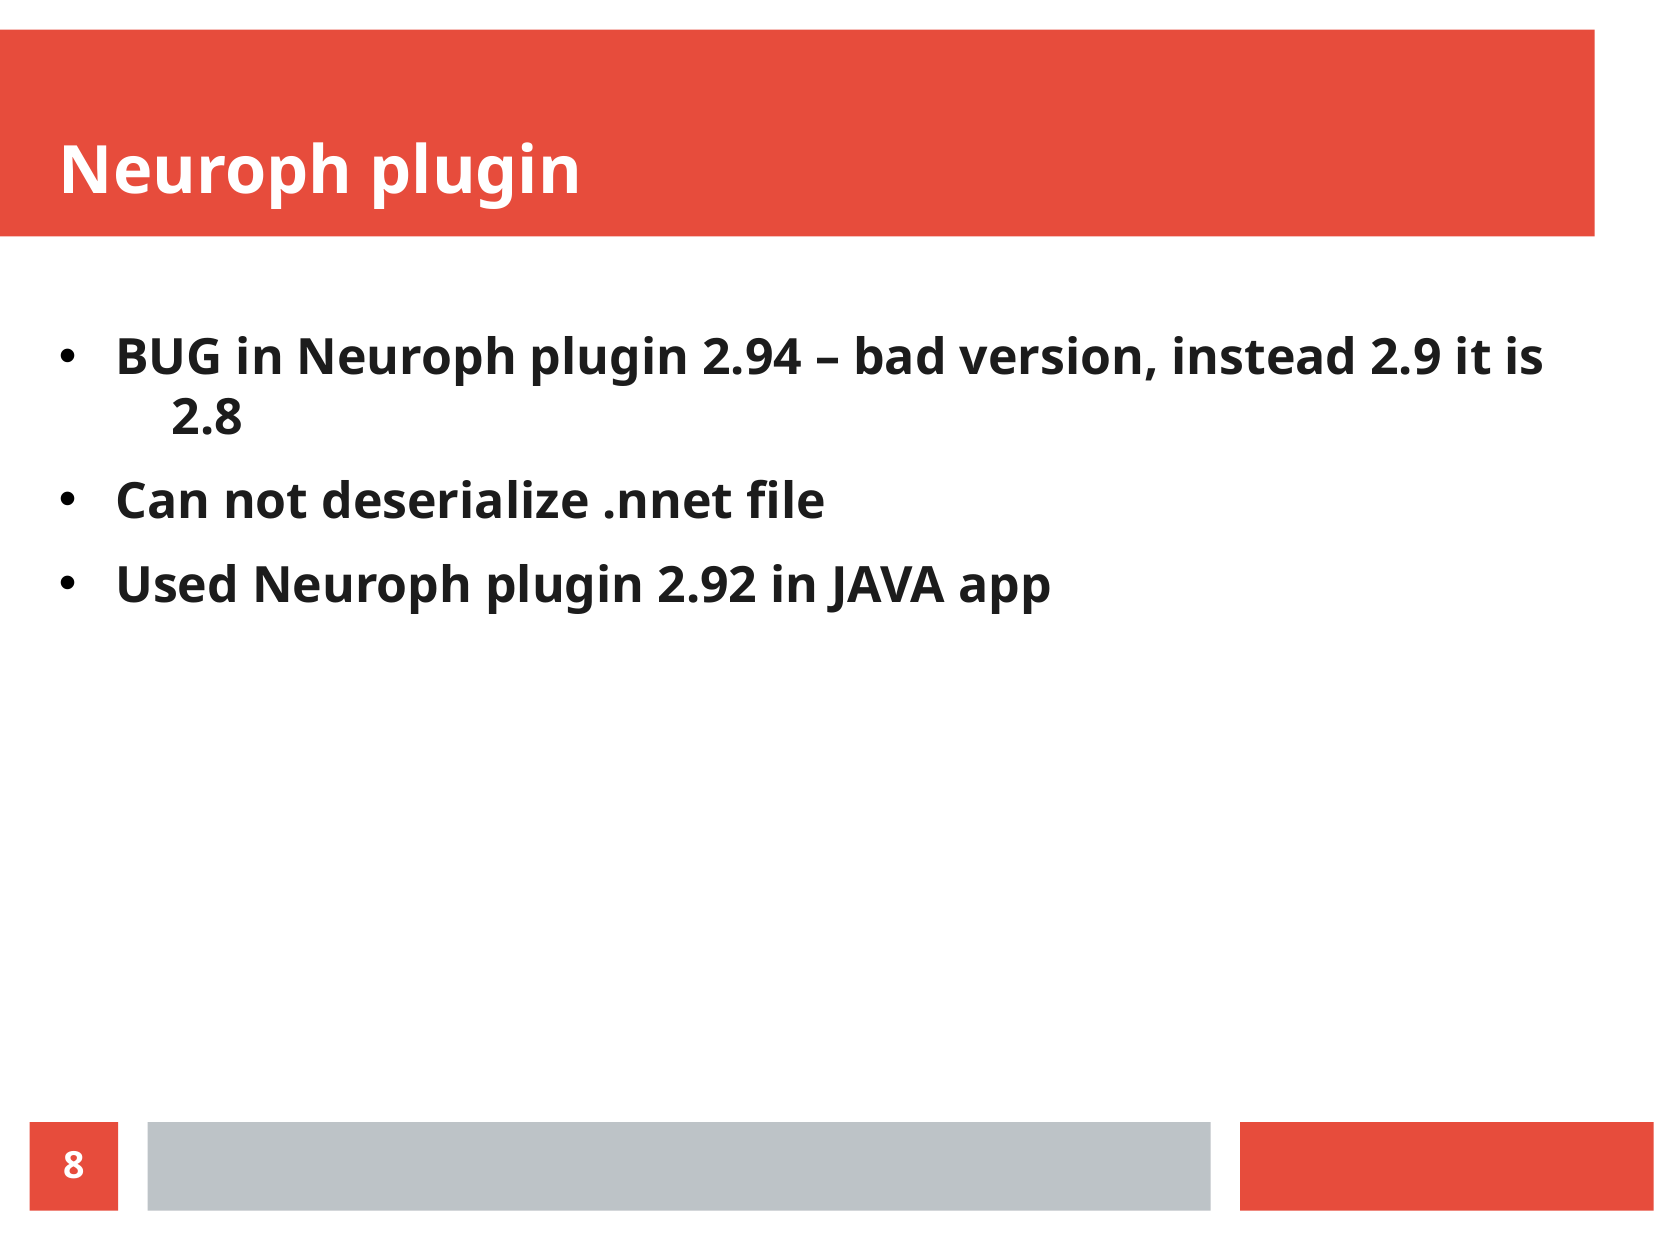

# Neuroph plugin
BUG in Neuroph plugin 2.94 – bad version, instead 2.9 it is 2.8
Can not deserialize .nnet file
Used Neuroph plugin 2.92 in JAVA app